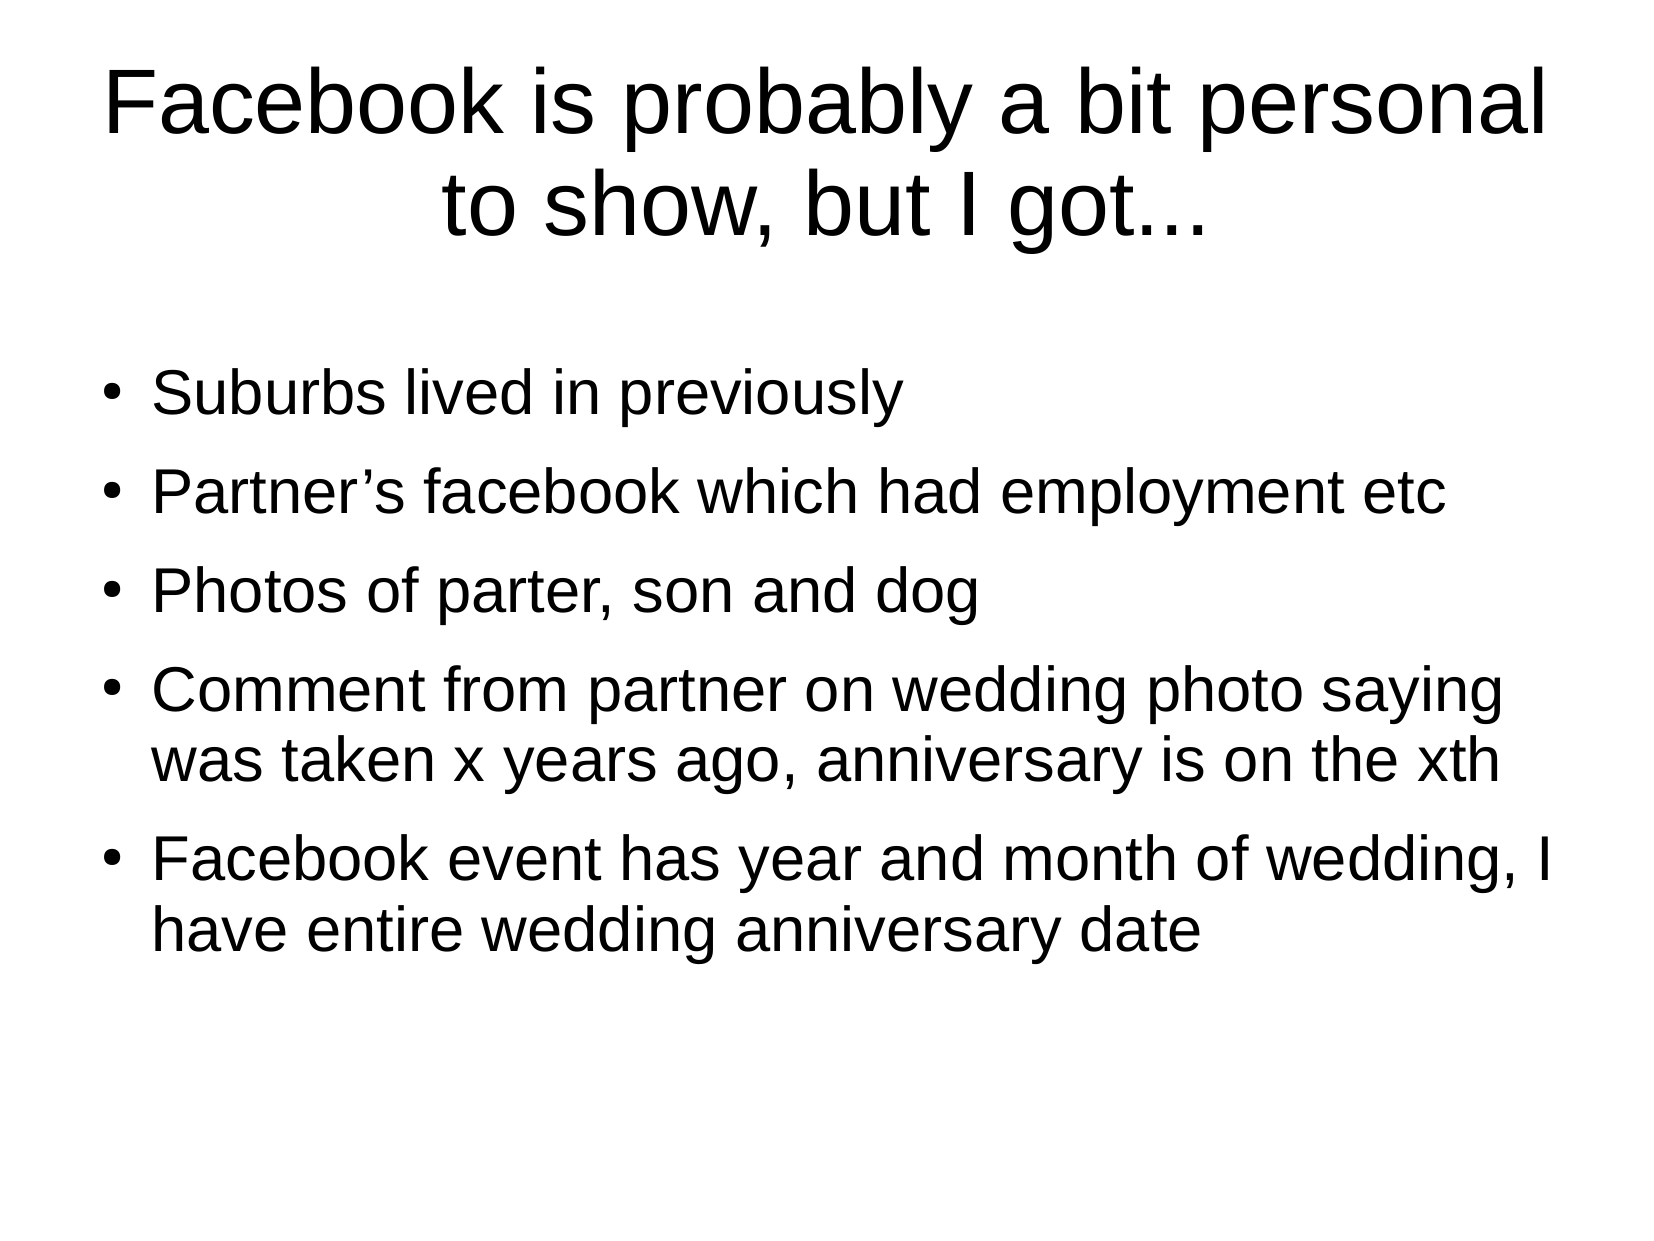

# Facebook is probably a bit personal to show, but I got...
Suburbs lived in previously
Partner’s facebook which had employment etc
Photos of parter, son and dog
Comment from partner on wedding photo saying was taken x years ago, anniversary is on the xth
Facebook event has year and month of wedding, I have entire wedding anniversary date